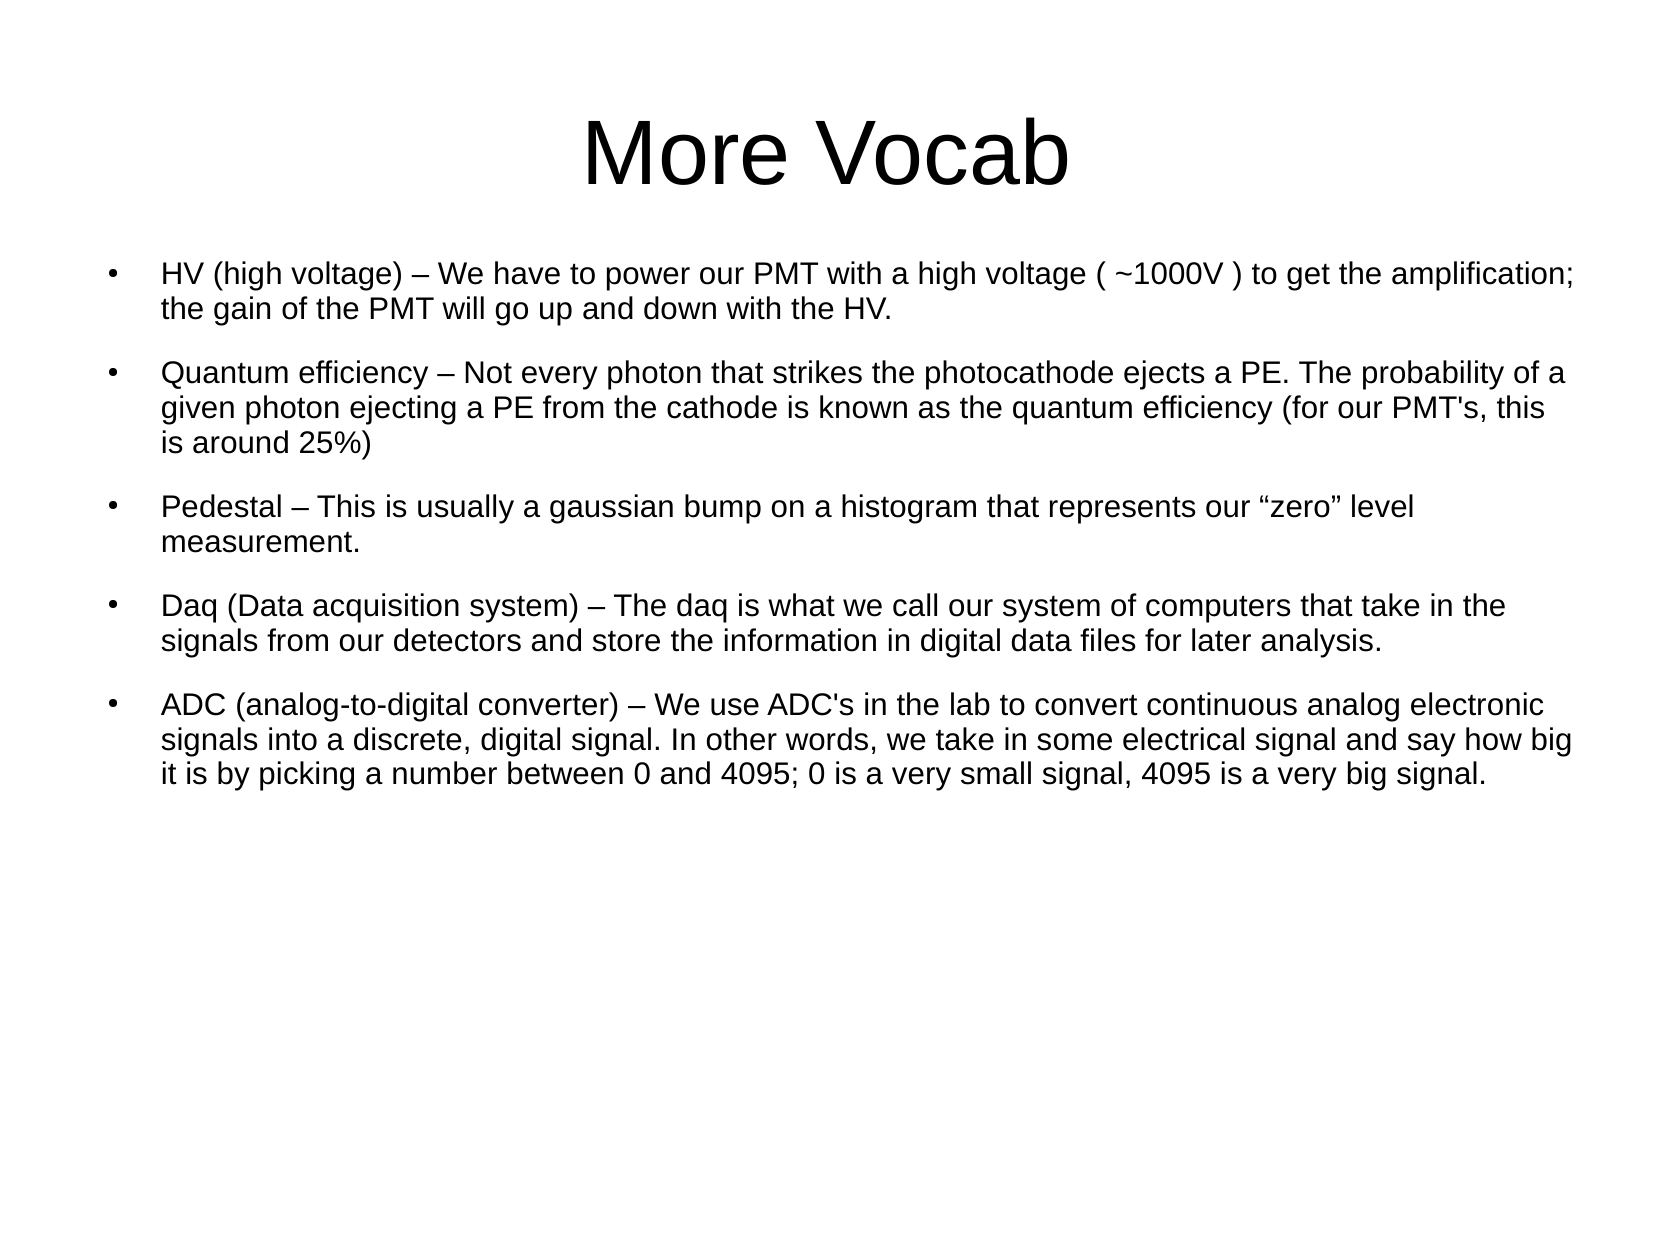

# More Vocab
HV (high voltage) – We have to power our PMT with a high voltage ( ~1000V ) to get the amplification; the gain of the PMT will go up and down with the HV.
Quantum efficiency – Not every photon that strikes the photocathode ejects a PE. The probability of a given photon ejecting a PE from the cathode is known as the quantum efficiency (for our PMT's, this is around 25%)
Pedestal – This is usually a gaussian bump on a histogram that represents our “zero” level measurement.
Daq (Data acquisition system) – The daq is what we call our system of computers that take in the signals from our detectors and store the information in digital data files for later analysis.
ADC (analog-to-digital converter) – We use ADC's in the lab to convert continuous analog electronic signals into a discrete, digital signal. In other words, we take in some electrical signal and say how big it is by picking a number between 0 and 4095; 0 is a very small signal, 4095 is a very big signal.